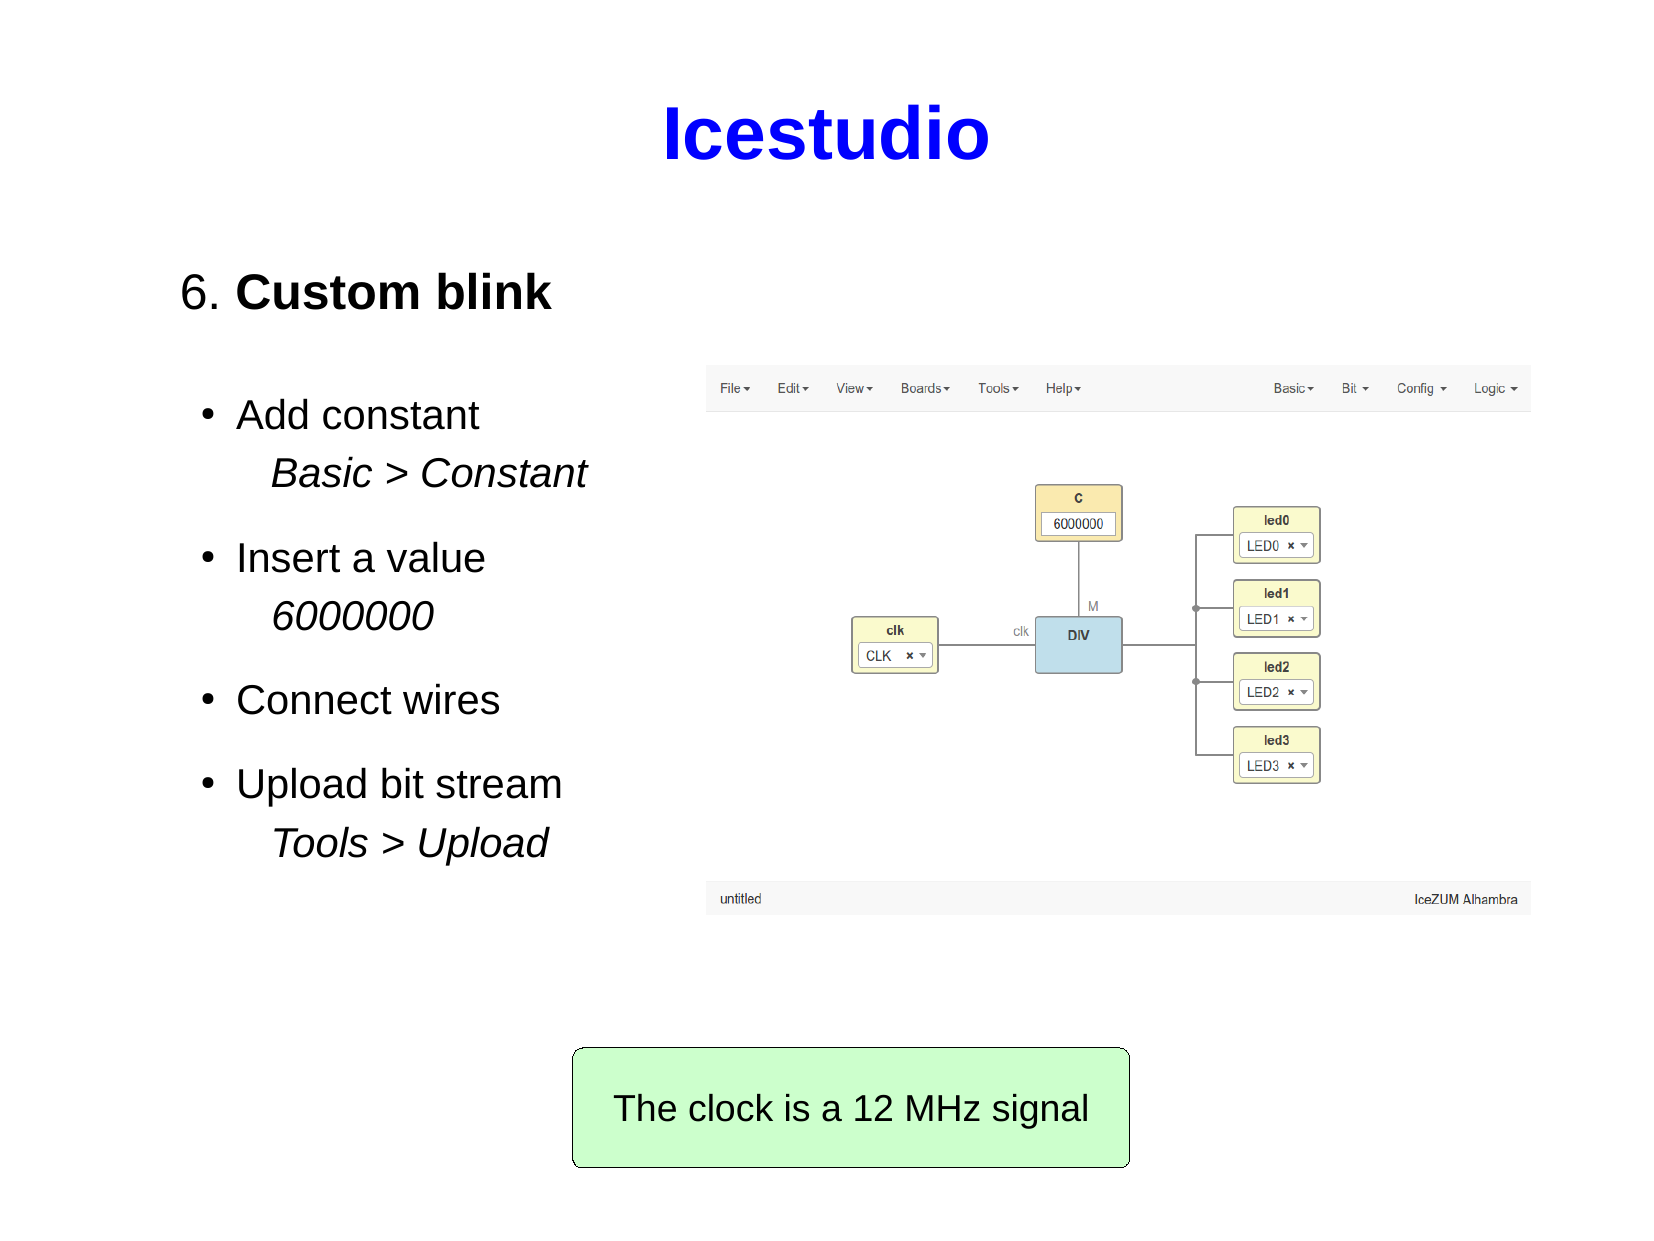

# Icestudio
6. Custom blink
Add constant
 Basic > Constant
Insert a value
6000000
Connect wires
Upload bit stream
 Tools > Upload
The clock is a 12 MHz signal